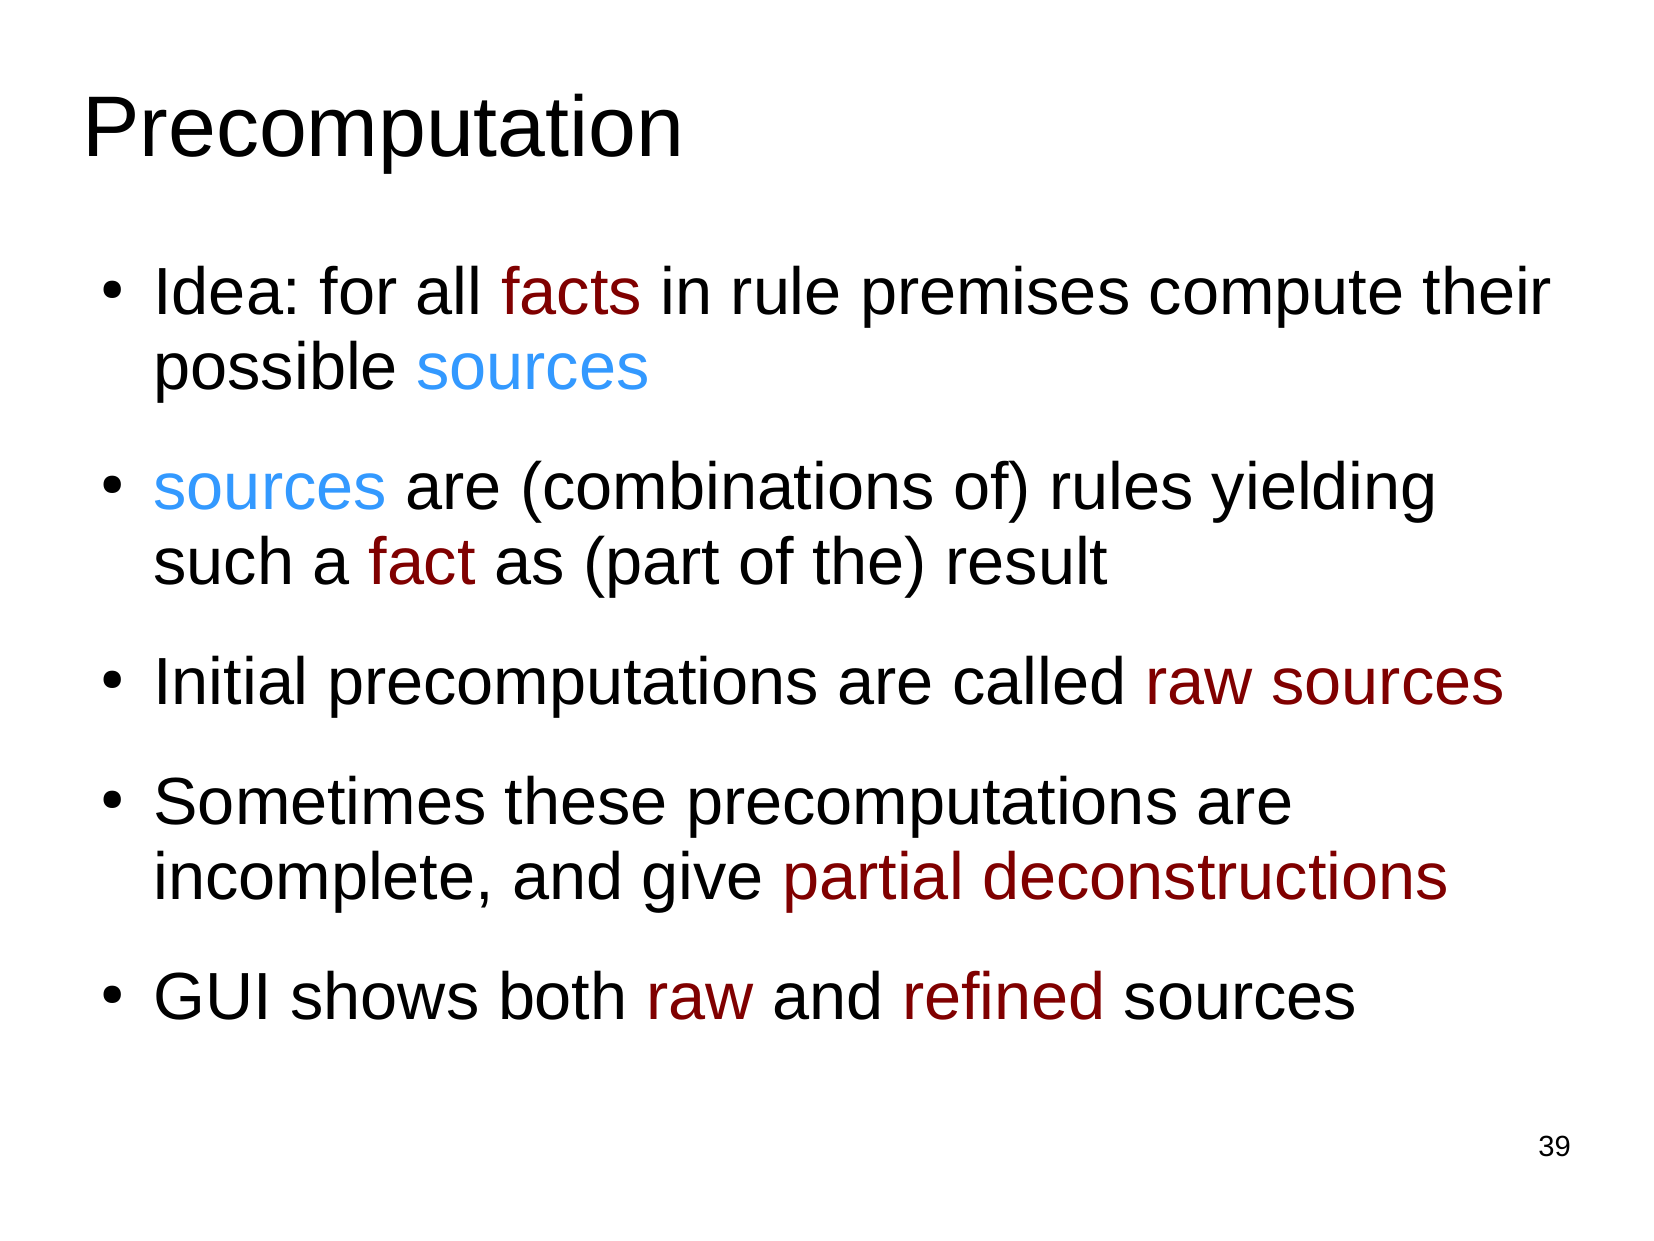

# Precomputation
Idea: for all facts in rule premises compute their possible sources
sources are (combinations of) rules yielding such a fact as (part of the) result
Initial precomputations are called raw sources
Sometimes these precomputations are incomplete, and give partial deconstructions
GUI shows both raw and refined sources
39